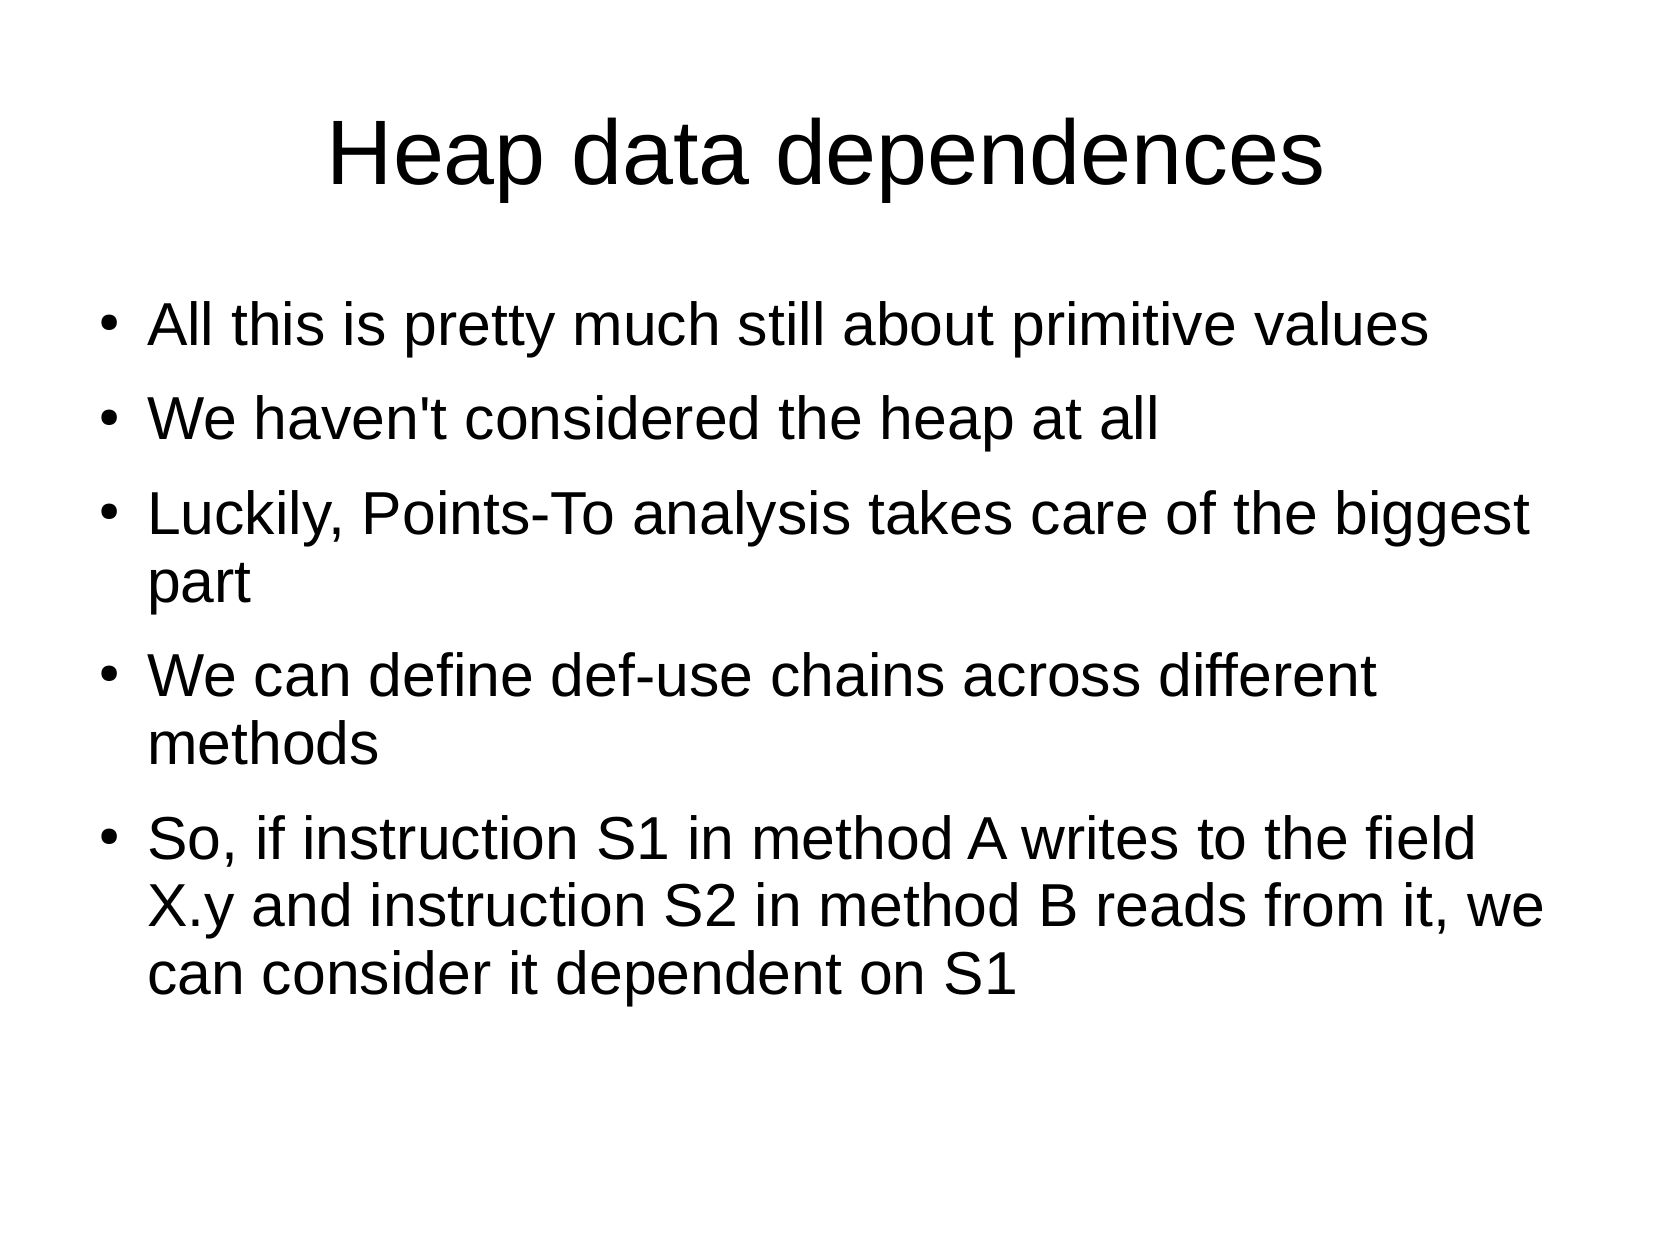

# Heap data dependences
All this is pretty much still about primitive values
We haven't considered the heap at all
Luckily, Points-To analysis takes care of the biggest part
We can define def-use chains across different methods
So, if instruction S1 in method A writes to the field X.y and instruction S2 in method B reads from it, we can consider it dependent on S1